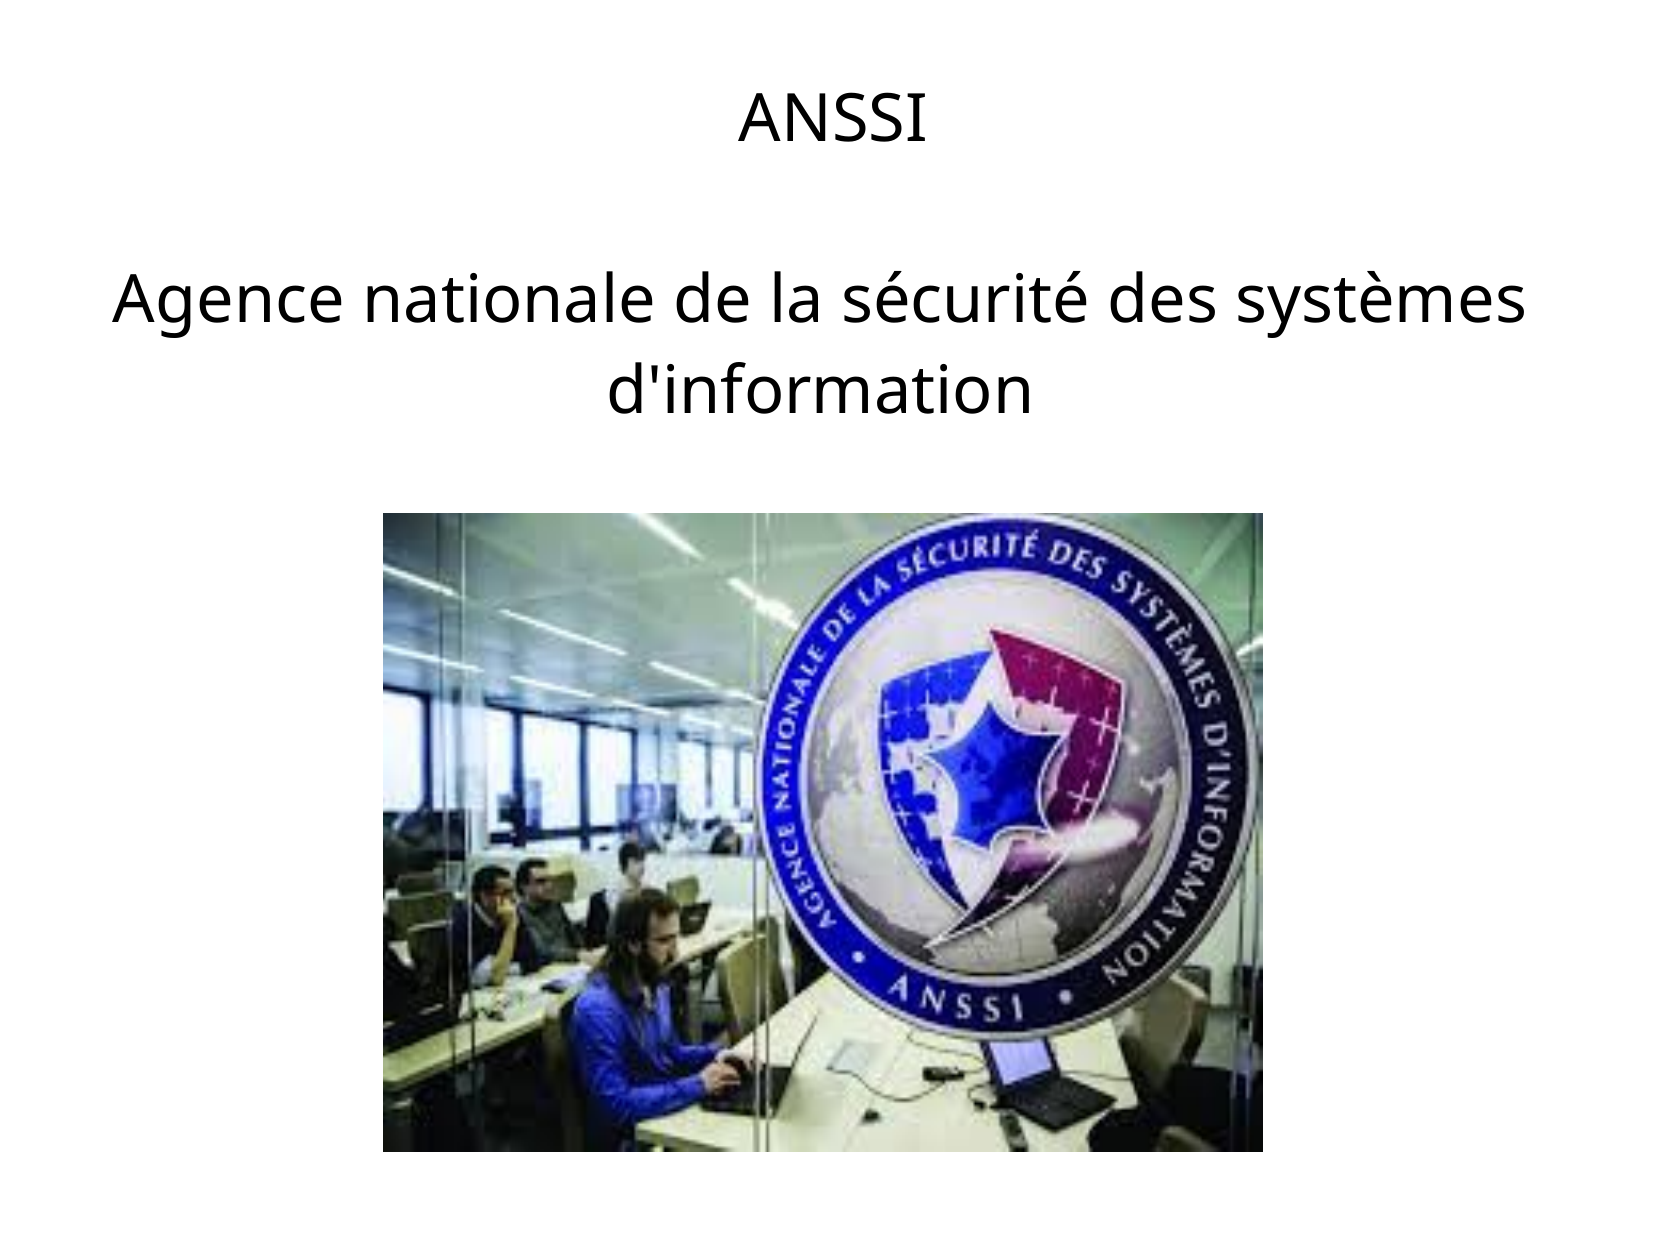

# ANSSI Agence nationale de la sécurité des systèmes d'information